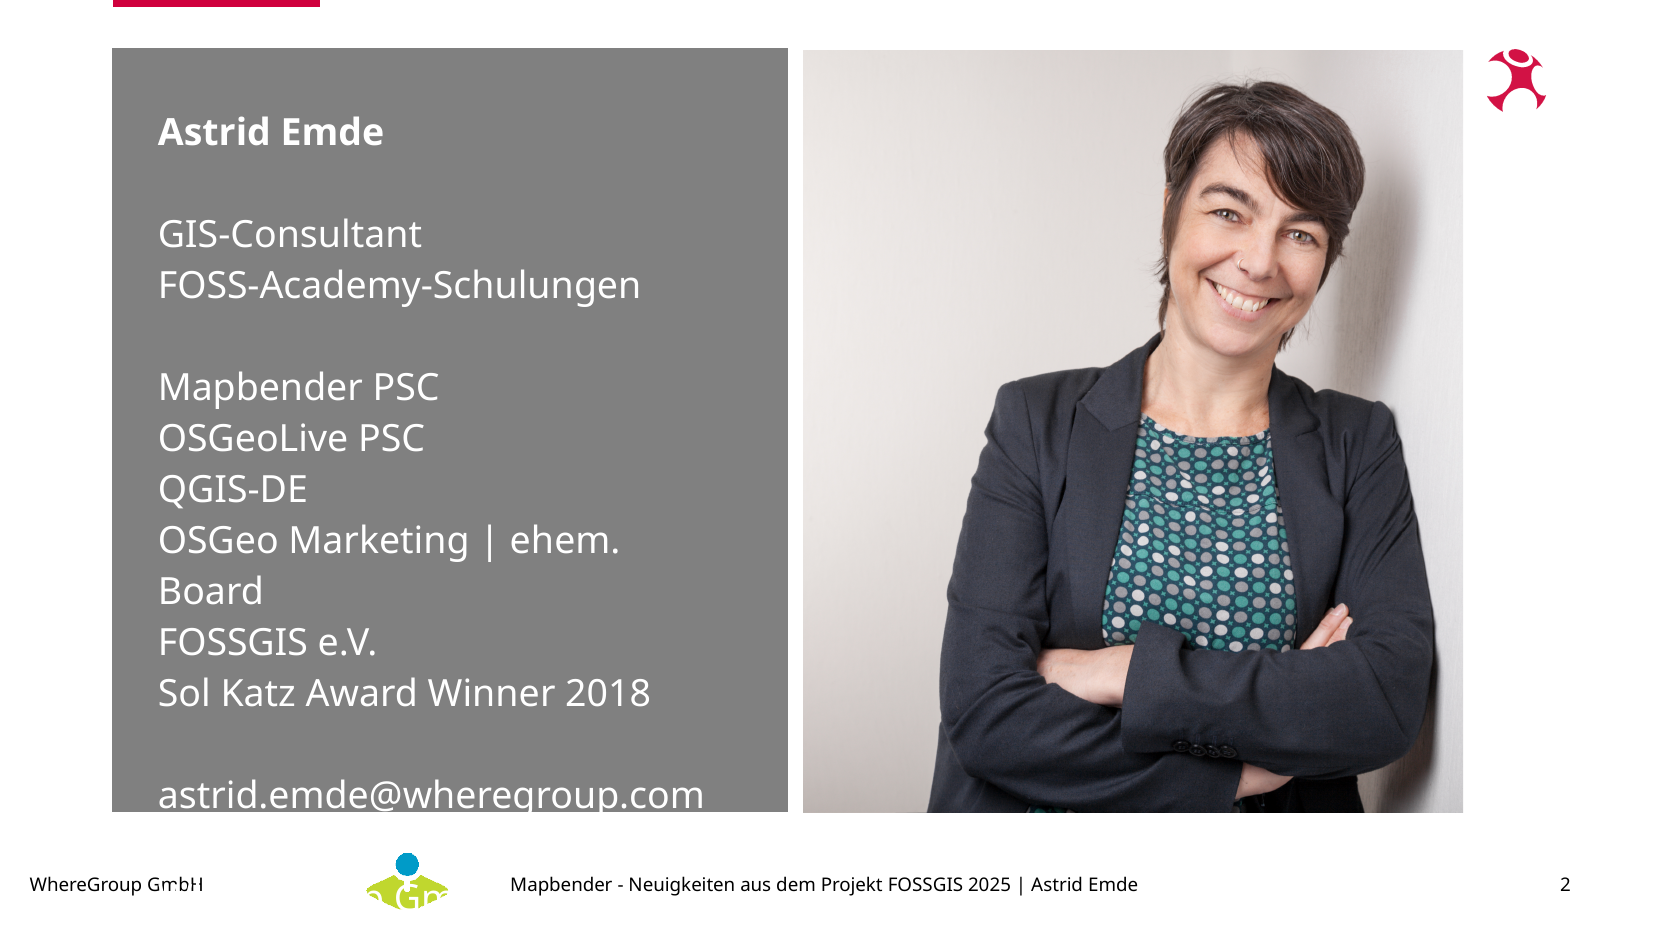

Astrid Emde
GIS-Consultant
FOSS-Academy-Schulungen
Mapbender PSC
OSGeoLive PSC
QGIS-DE
OSGeo Marketing | ehem. Board
FOSSGIS e.V.
Sol Katz Award Winner 2018
astrid.emde@wheregroup.com
WhereGroup GmbH
Standort Bonn
WhereGroup GmbH
Mapbender - Neuigkeiten aus dem Projekt FOSSGIS 2025 | Astrid Emde
2